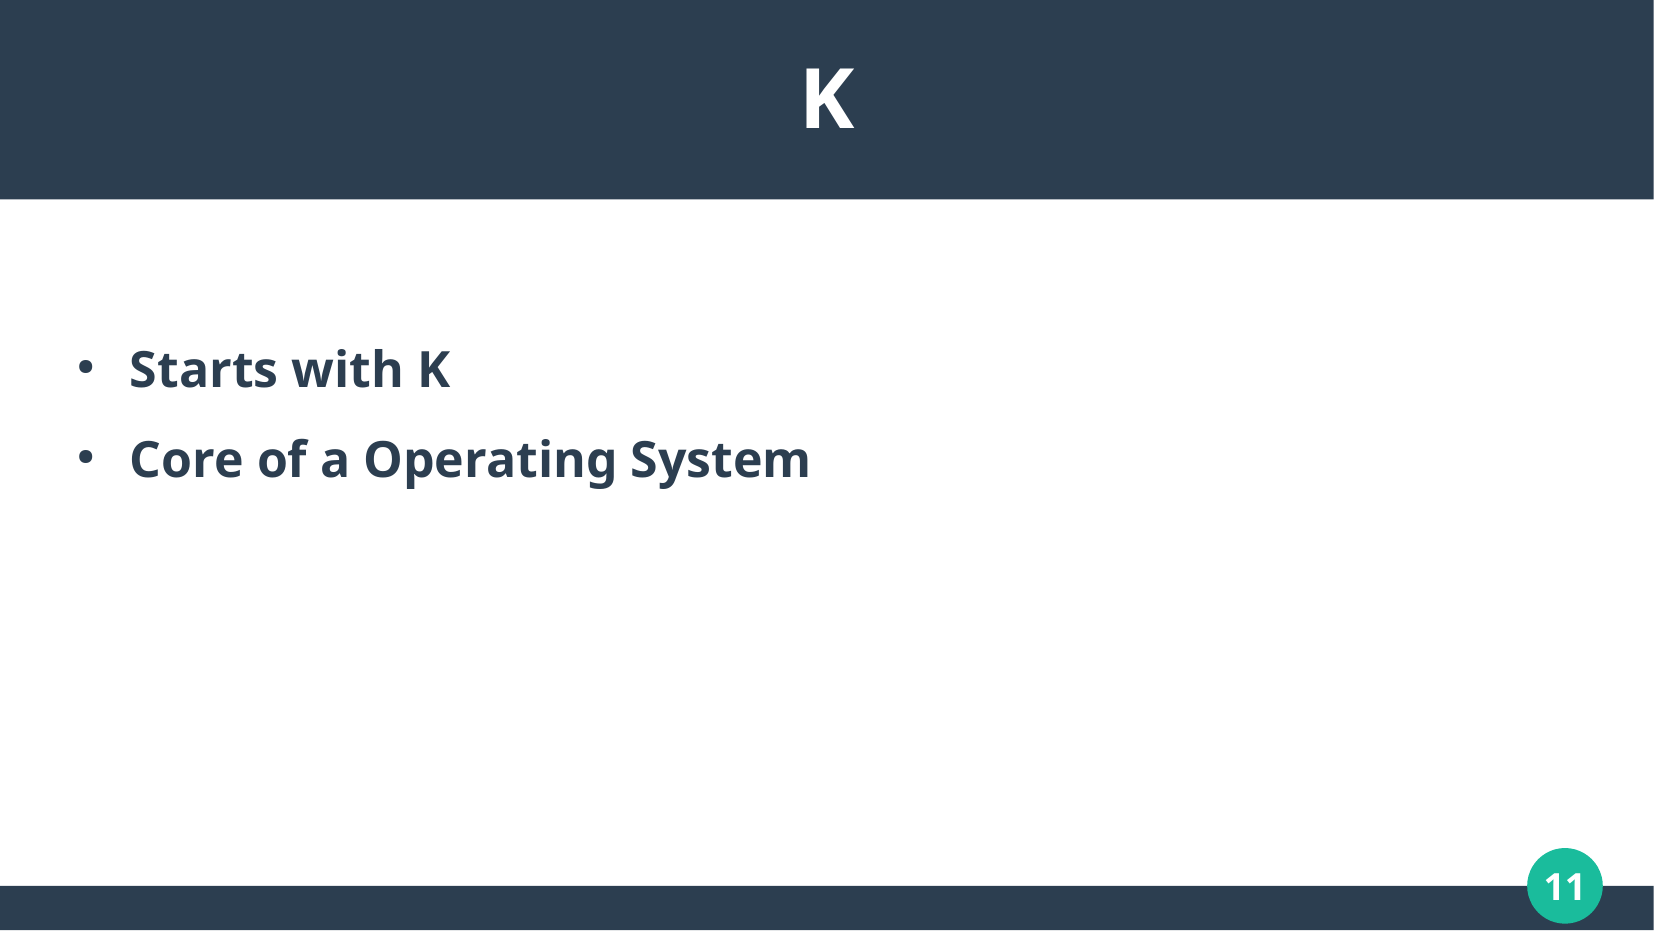

# K
Starts with K
Core of a Operating System